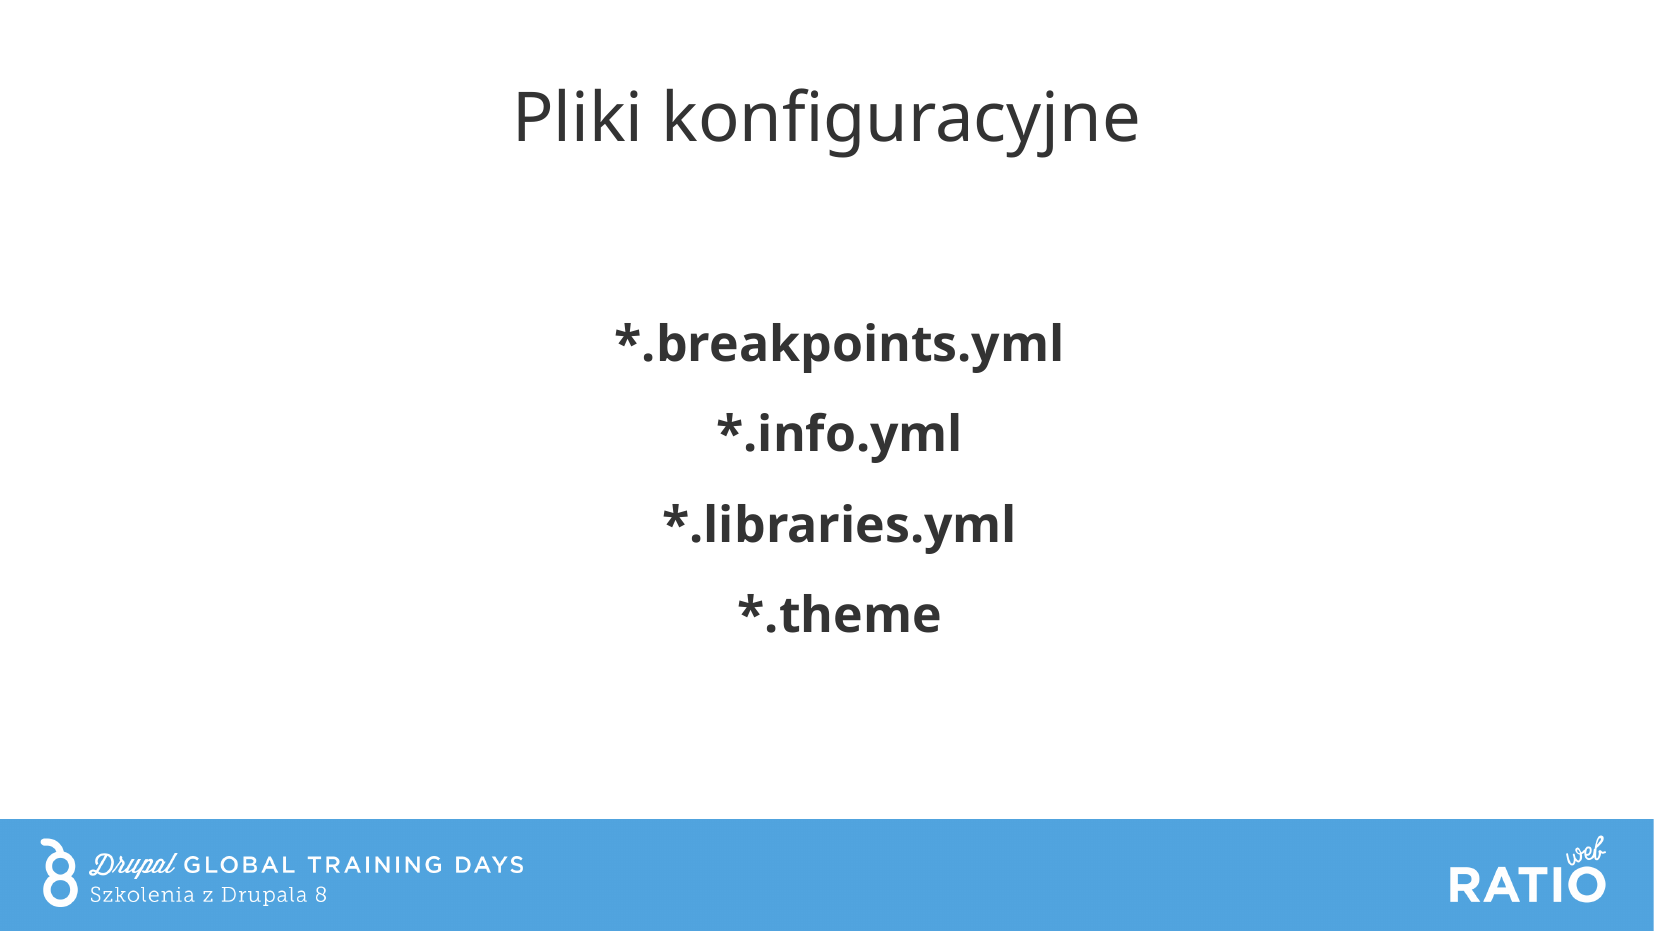

# Pliki konfiguracyjne
 *.breakpoints.yml
 *.info.yml
 *.libraries.yml
 *.theme